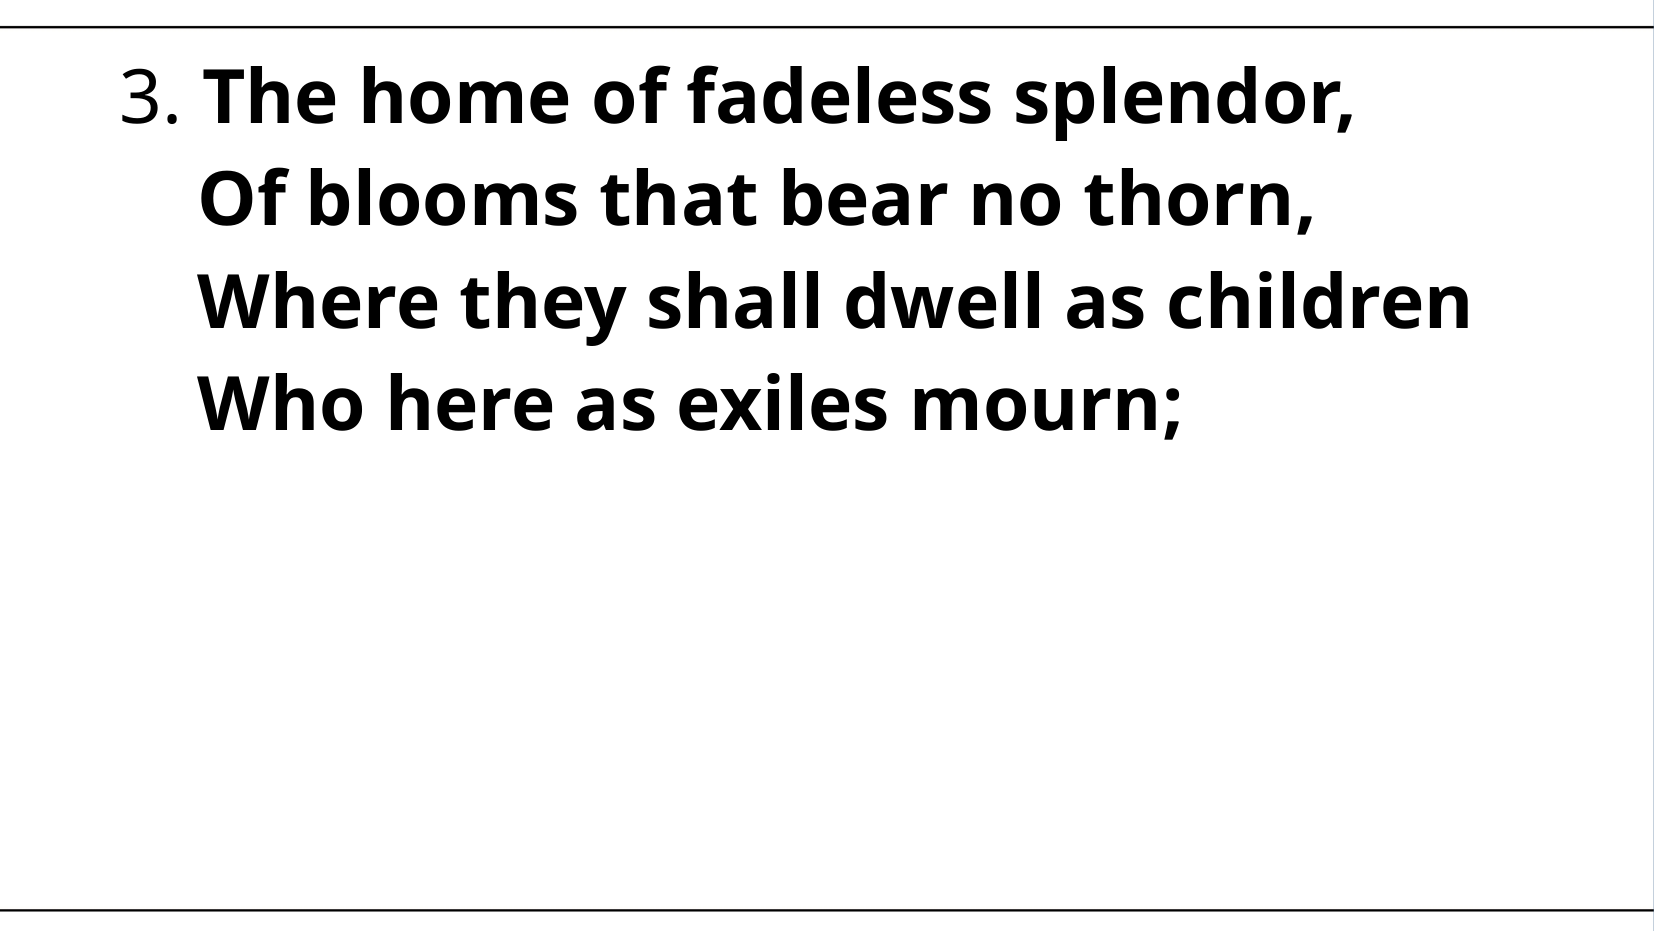

3. The home of fadeless splendor,
 Of blooms that bear no thorn,
 Where they shall dwell as children
 Who here as exiles mourn;